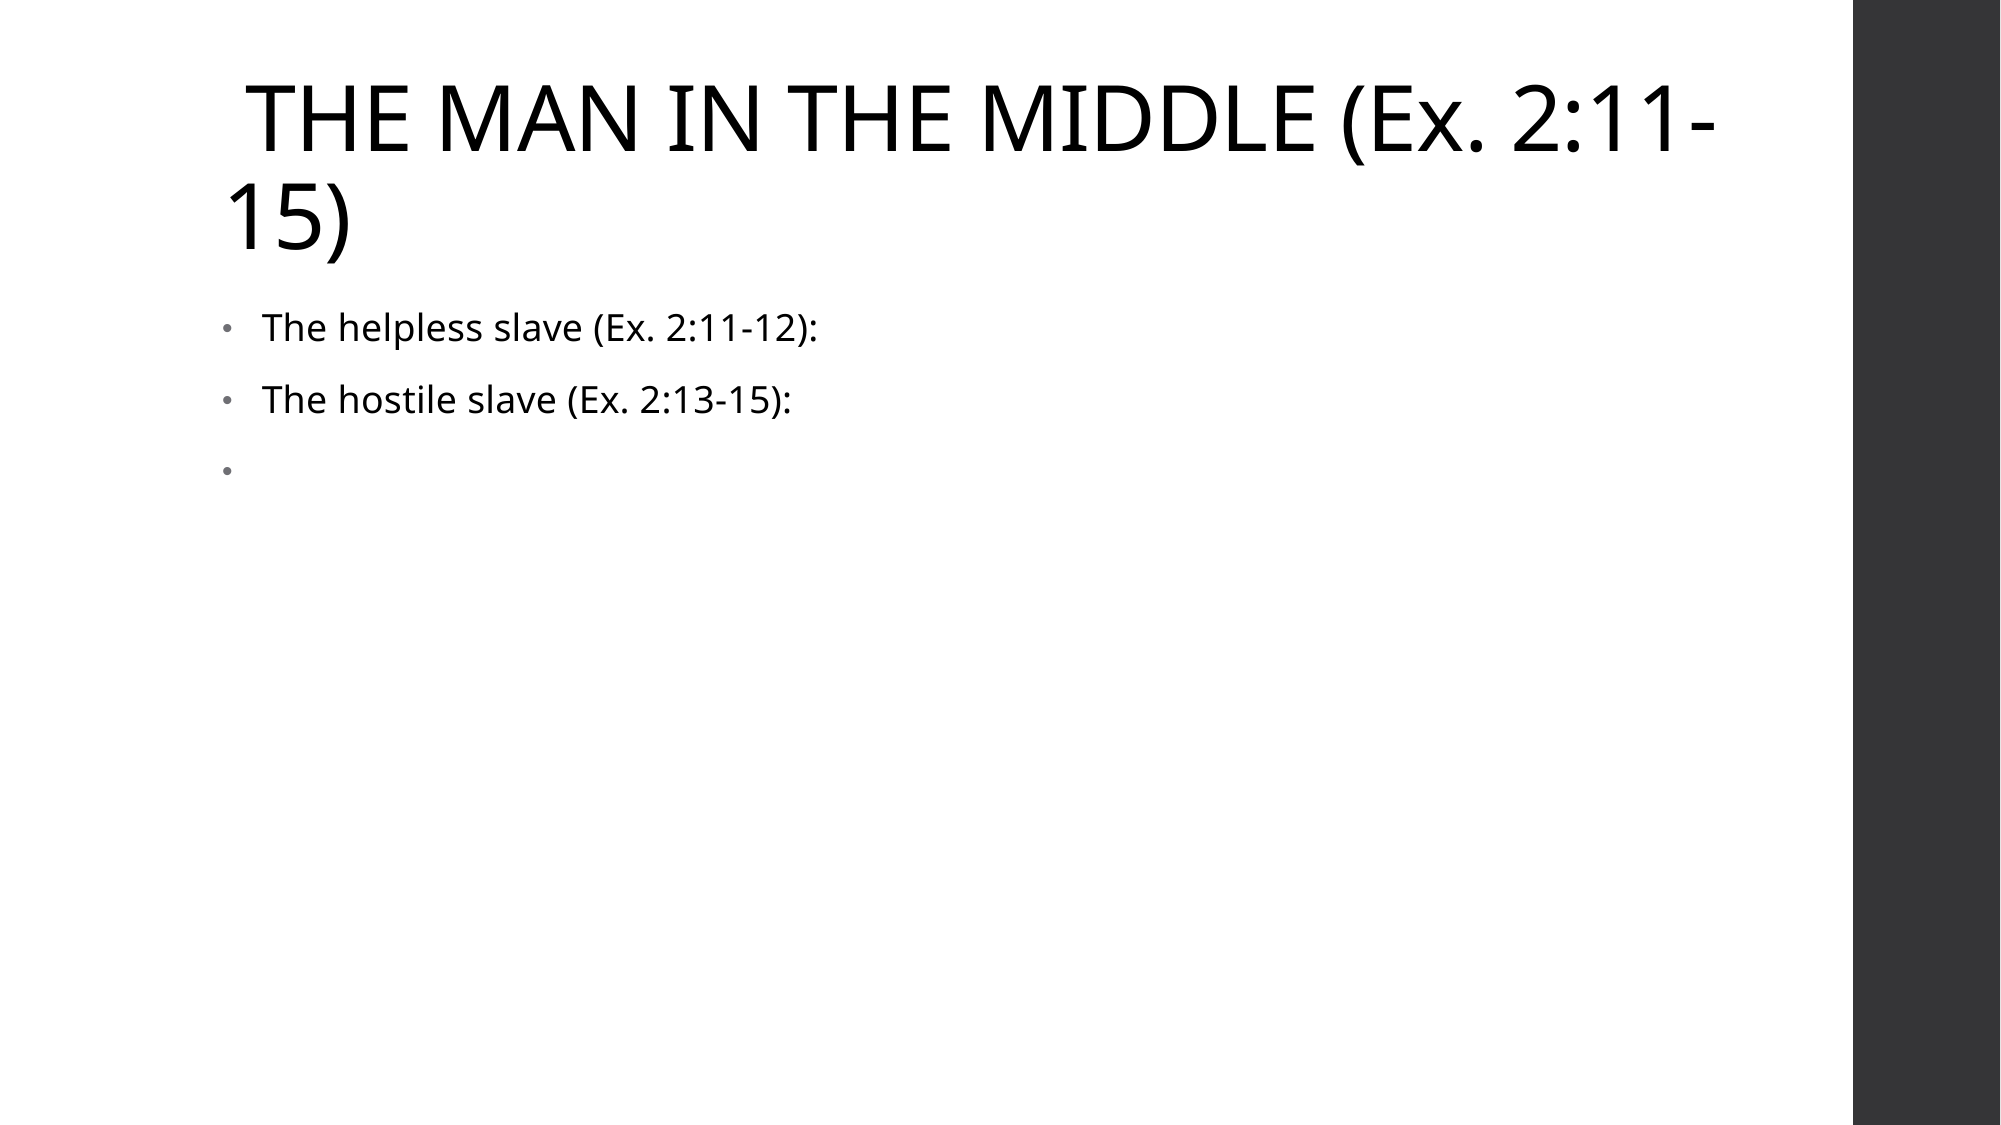

# THE MAN IN THE MIDDLE (Ex. 2:11-15)
 The helpless slave (Ex. 2:11-12):
 The hostile slave (Ex. 2:13-15):